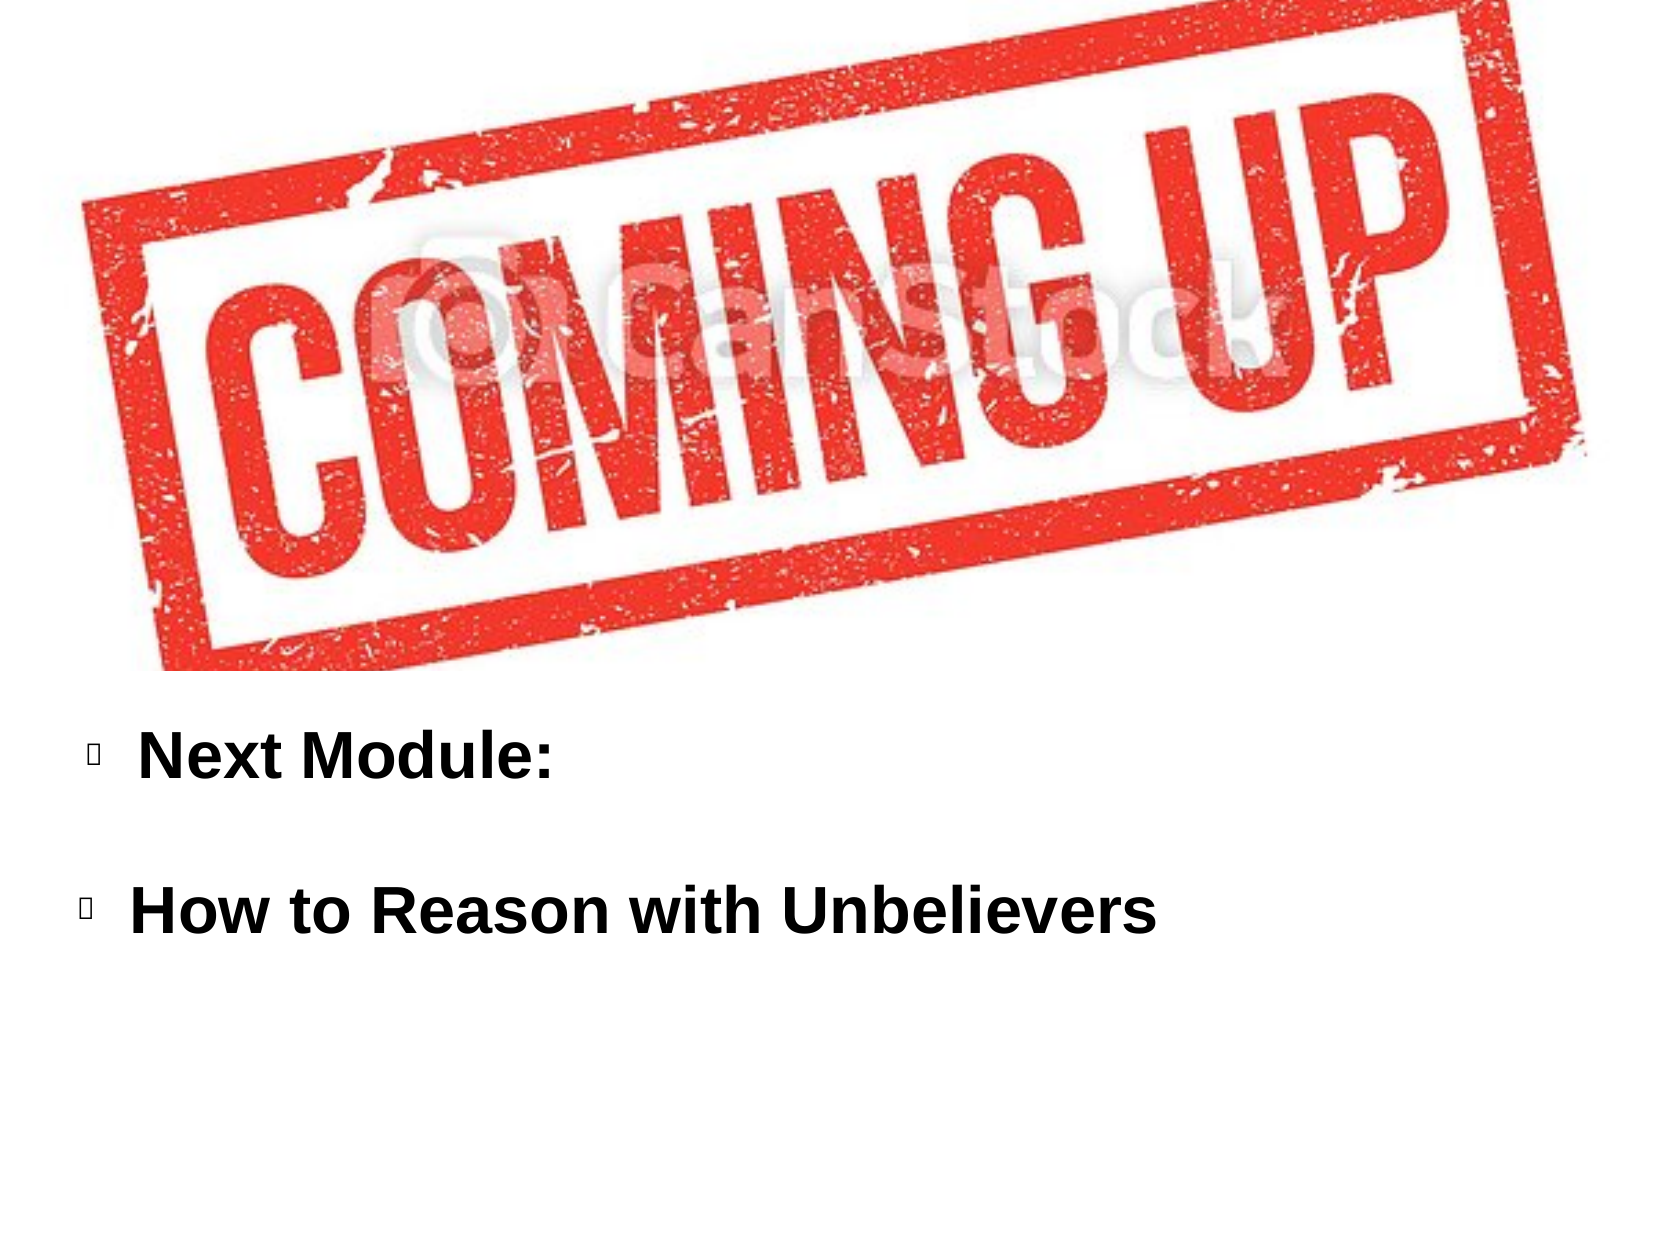

# Next Module:
How to Reason with Unbelievers